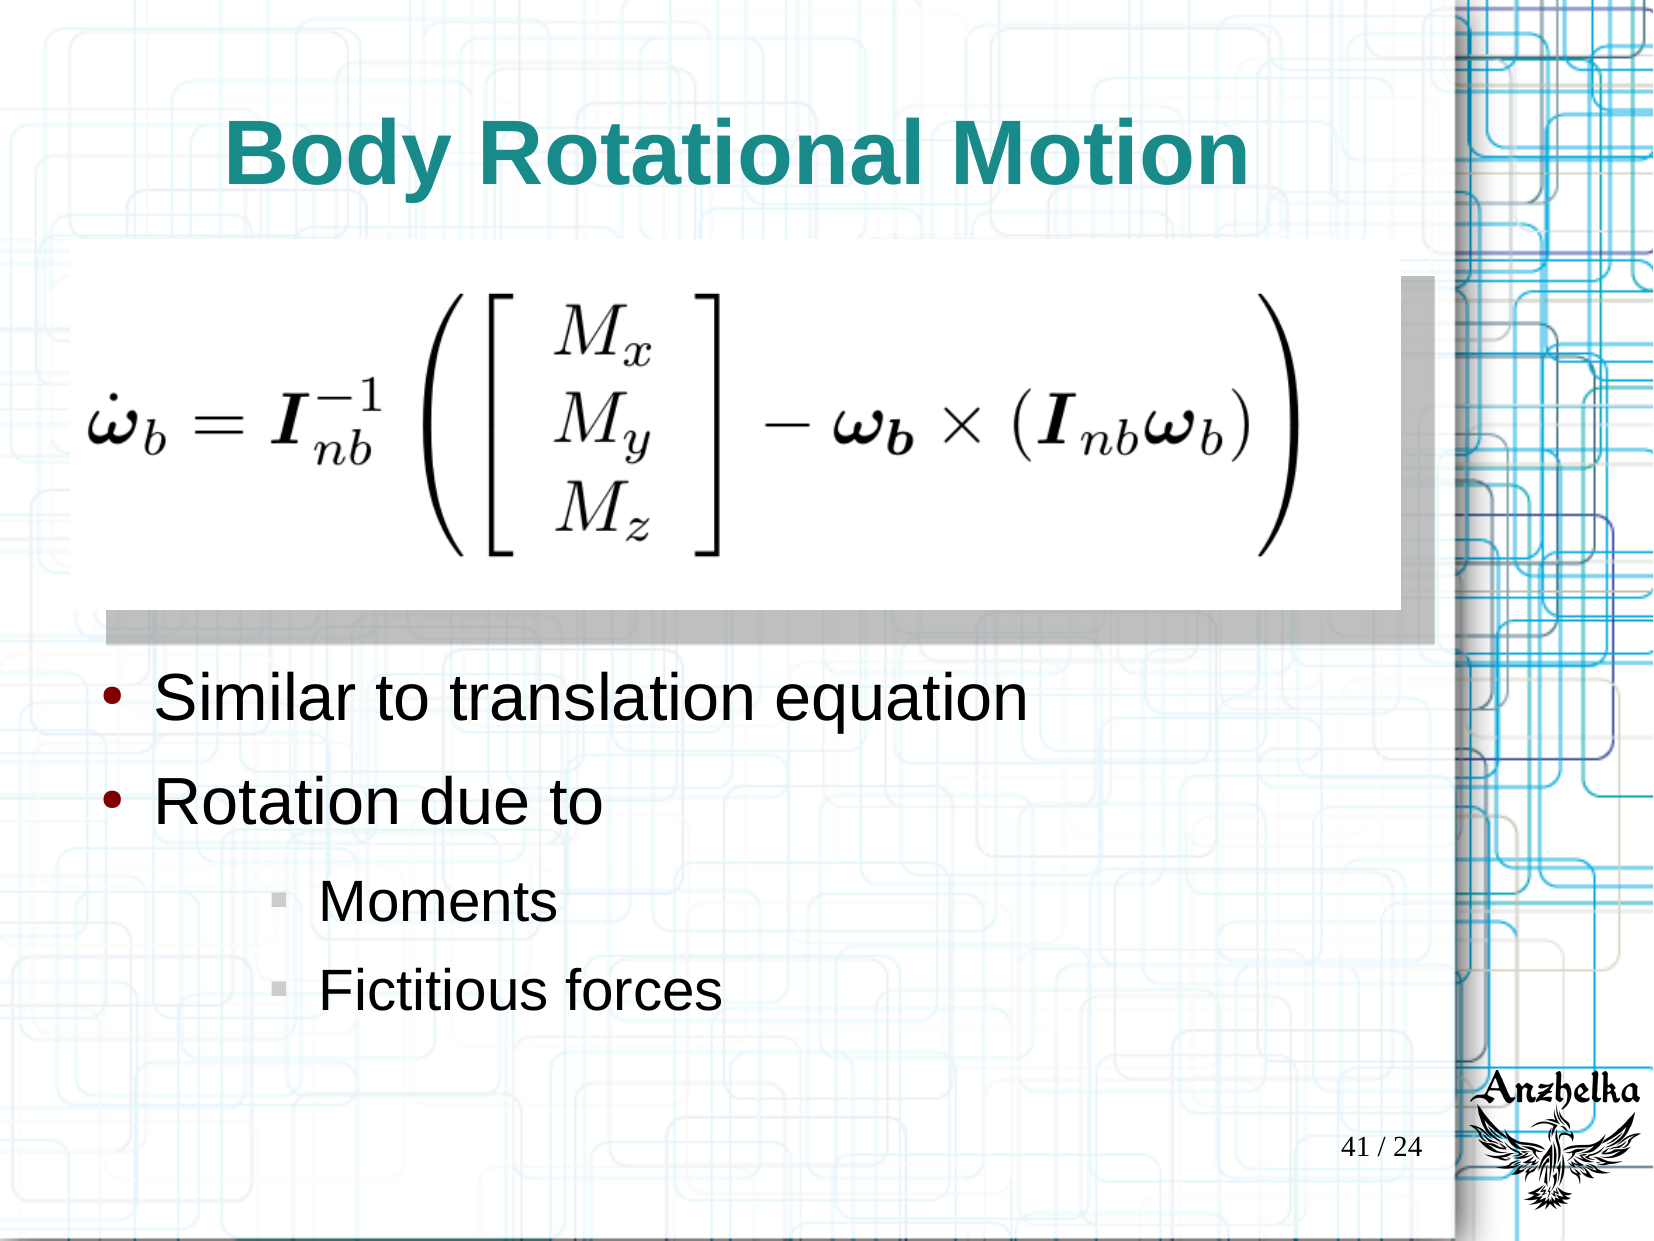

# Body Rotational Motion
Similar to translation equation
Rotation due to
Moments
Fictitious forces
41